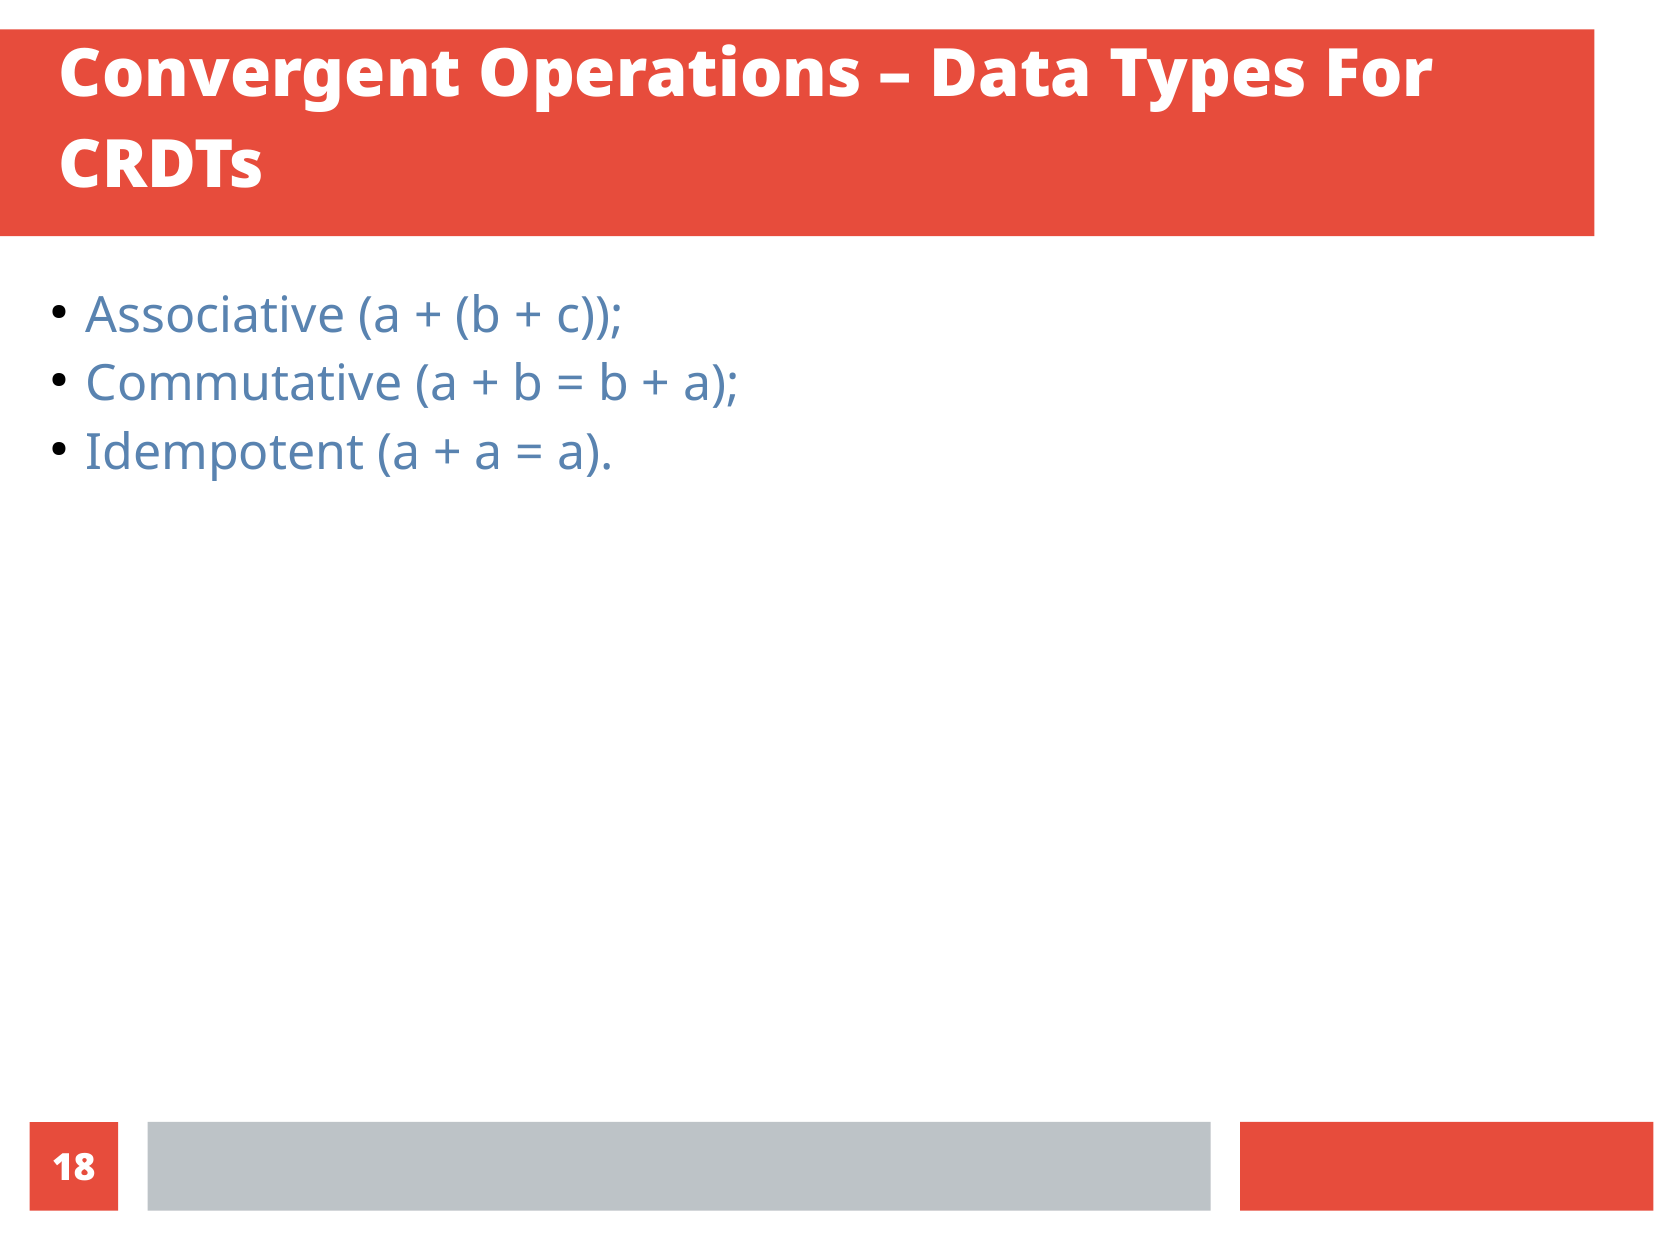

# Convergent Operations – Data Types For CRDTs
Associative (a + (b + c));
Commutative (a + b = b + a);
Idempotent (a + a = a).
18